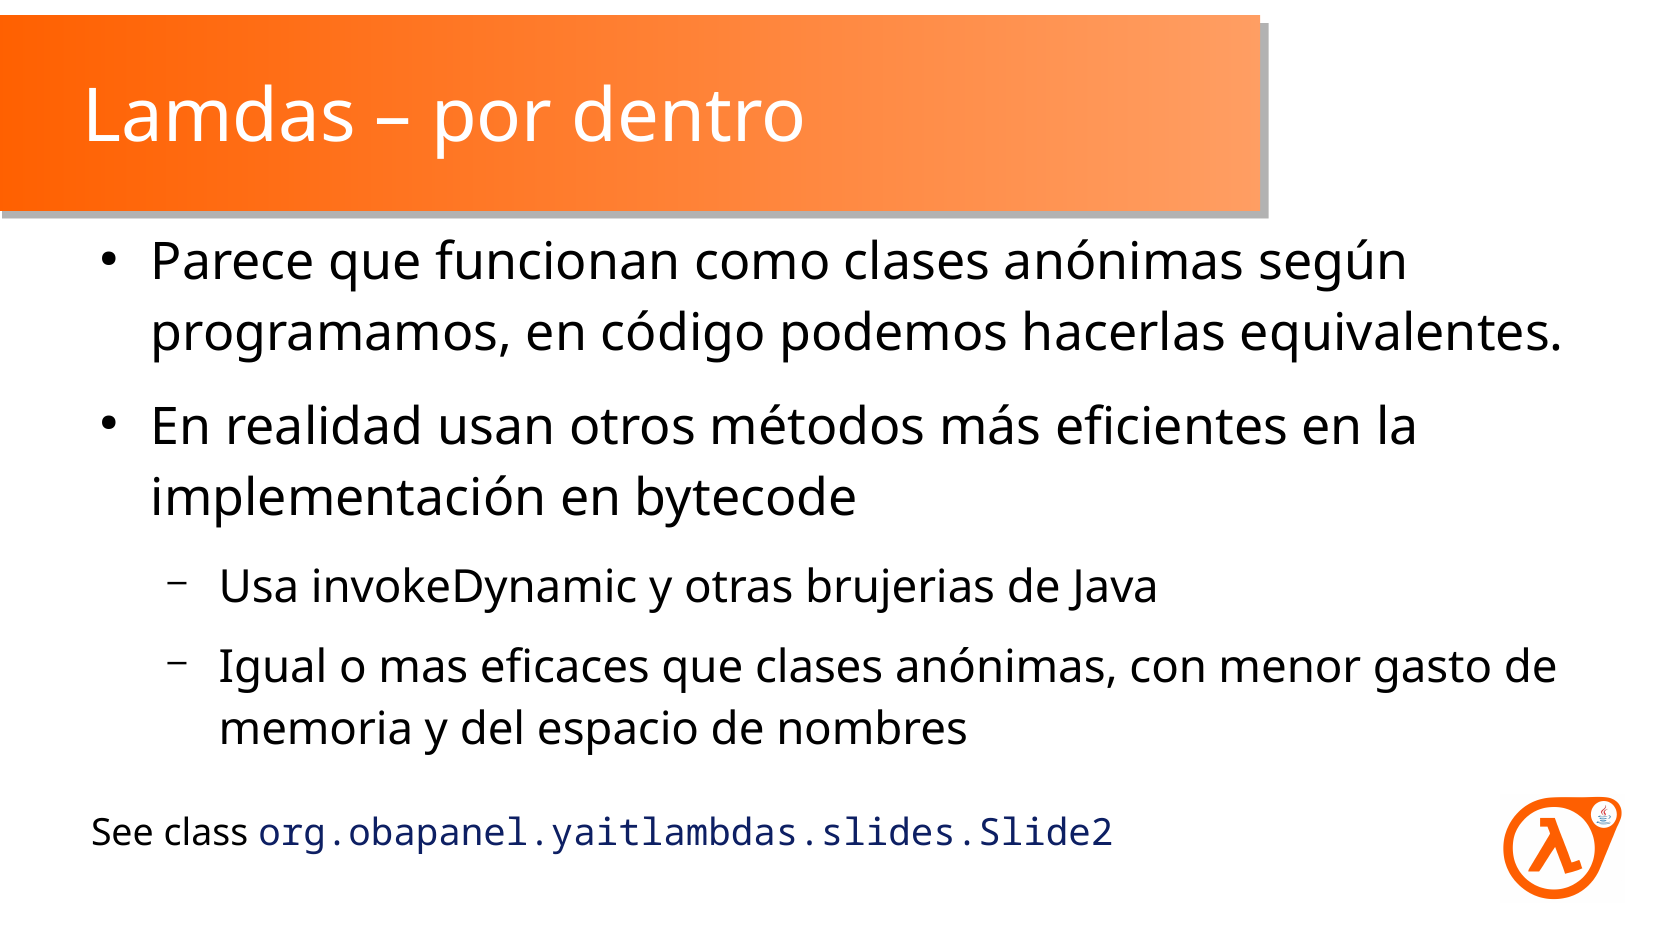

# Lamdas – por dentro
Parece que funcionan como clases anónimas según programamos, en código podemos hacerlas equivalentes.
En realidad usan otros métodos más eficientes en la implementación en bytecode
Usa invokeDynamic y otras brujerias de Java
Igual o mas eficaces que clases anónimas, con menor gasto de memoria y del espacio de nombres
See class org.obapanel.yaitlambdas.slides.Slide2